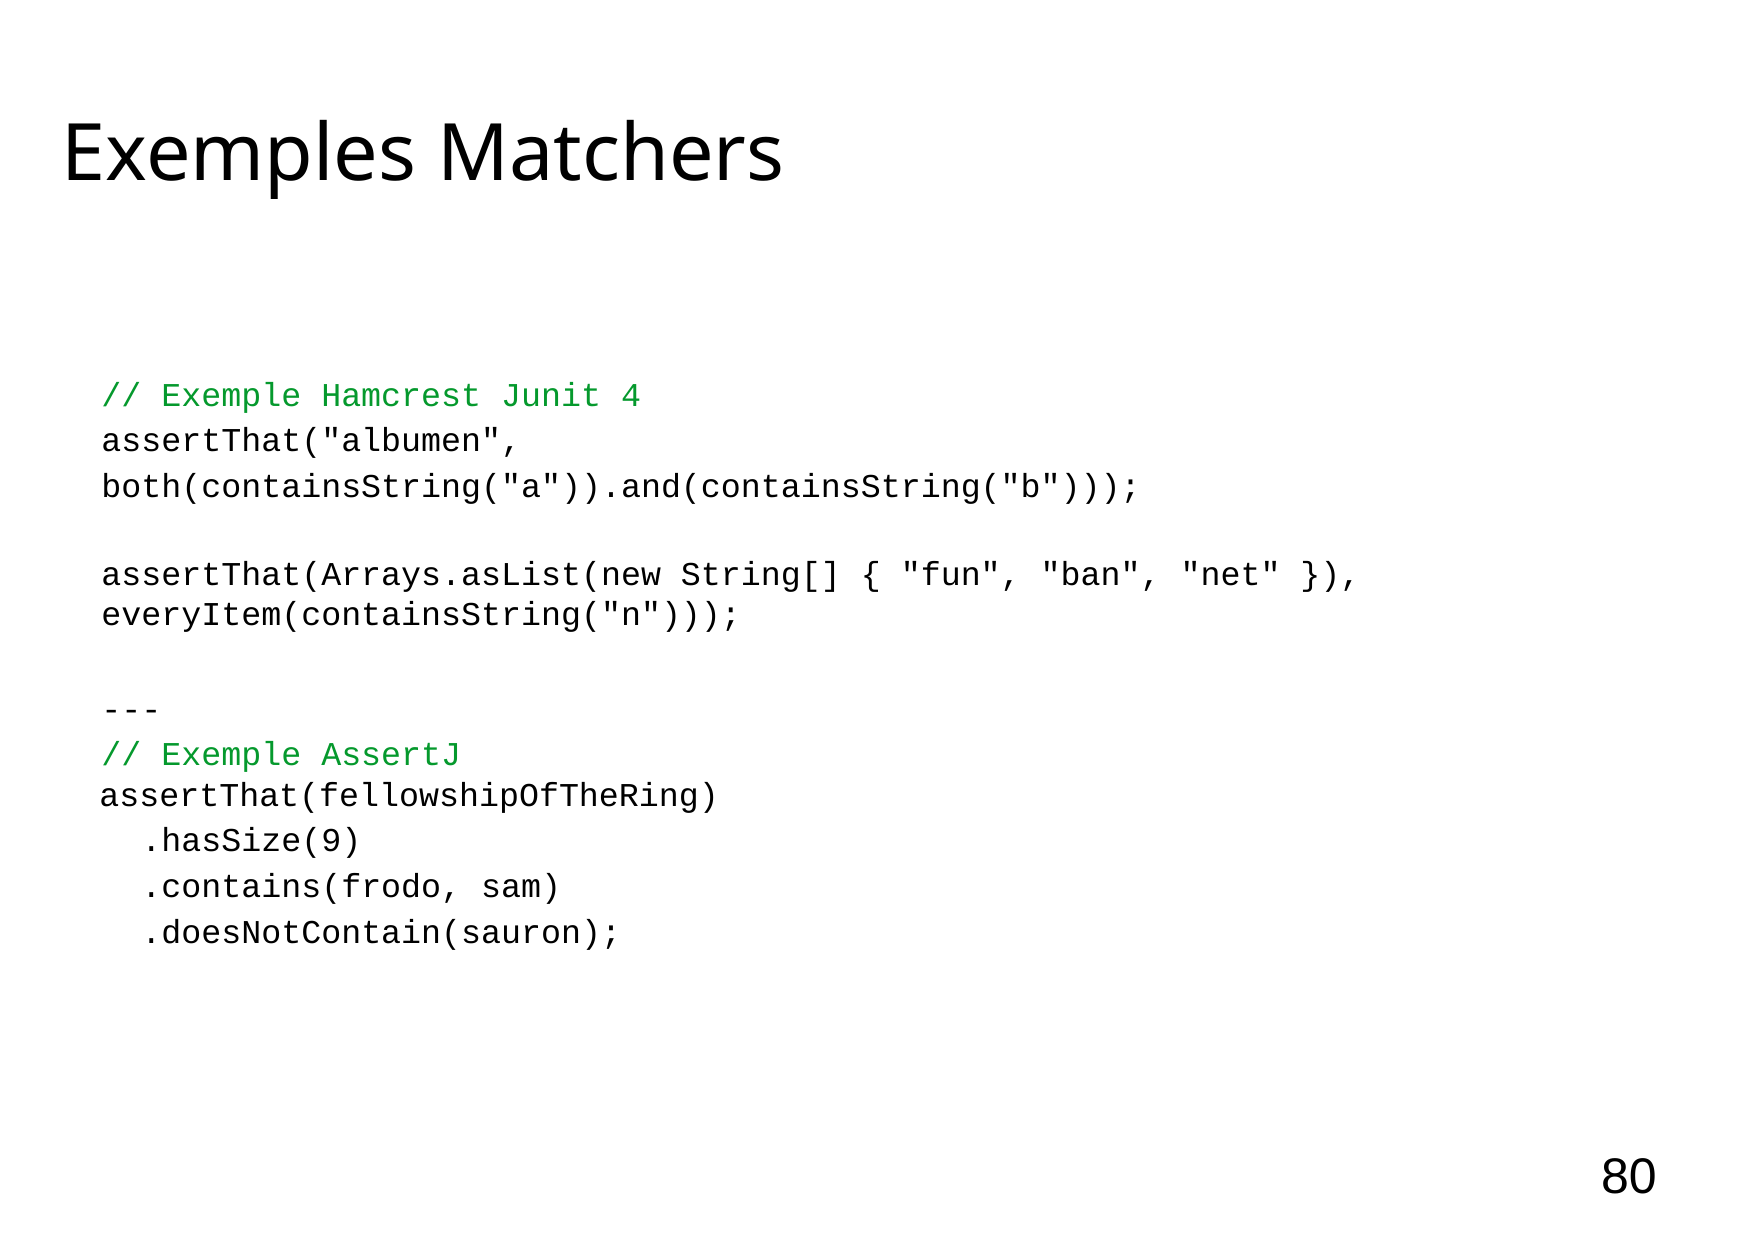

# Exemples Matchers
// Exemple Hamcrest Junit 4 assertThat("albumen",
both(containsString("a")).and(containsString("b")));
assertThat(Arrays.asList(new String[] { "fun", "ban", "net" }), everyItem(containsString("n")));
---
// Exemple AssertJ
assertThat(fellowshipOfTheRing)
.hasSize(9)
.contains(frodo, sam)
.doesNotContain(sauron);
80